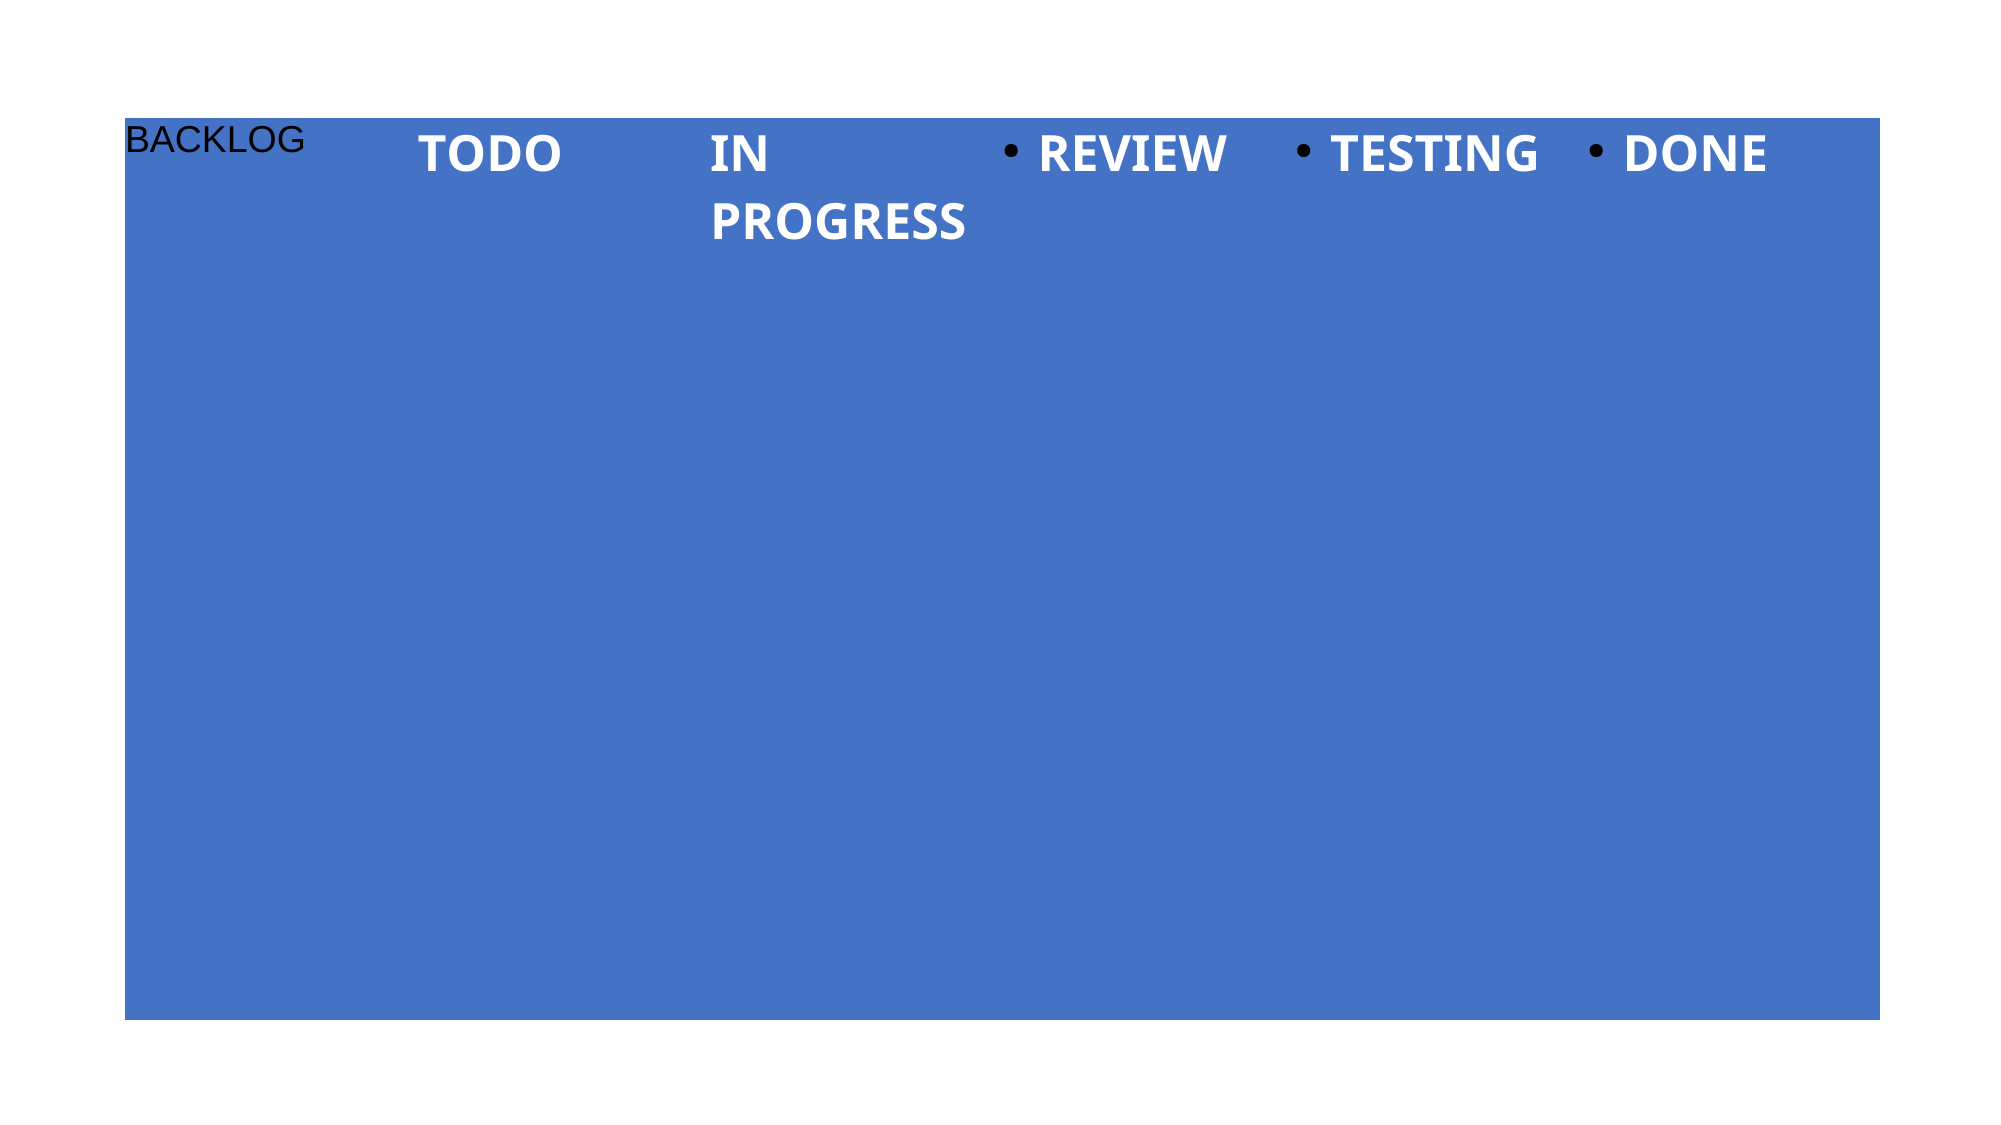

| BACKLOG | TODO | IN PROGRESS | REVIEW | TESTING | DONE |
| --- | --- | --- | --- | --- | --- |
| | | | | | |